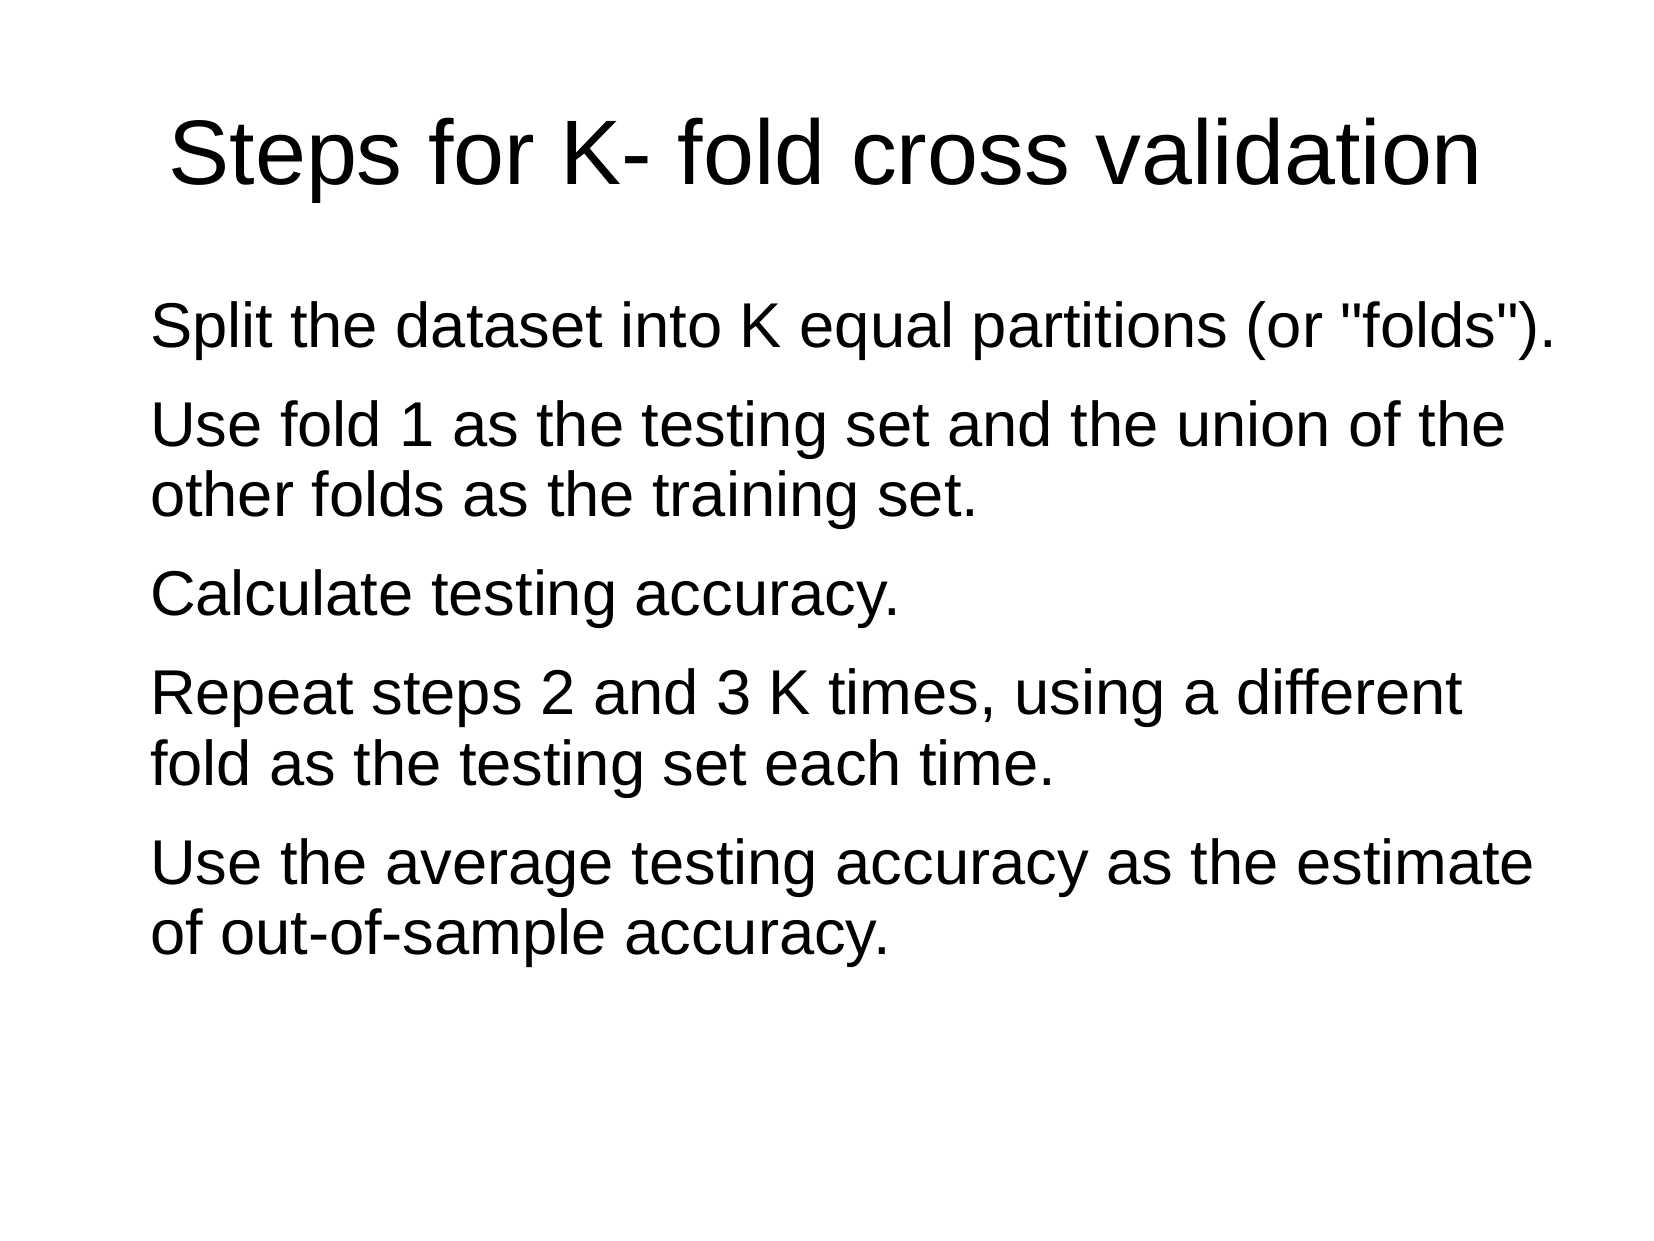

# Steps for K- fold cross validation
Split the dataset into K equal partitions (or "folds").
Use fold 1 as the testing set and the union of the other folds as the training set.
Calculate testing accuracy.
Repeat steps 2 and 3 K times, using a different fold as the testing set each time.
Use the average testing accuracy as the estimate of out-of-sample accuracy.